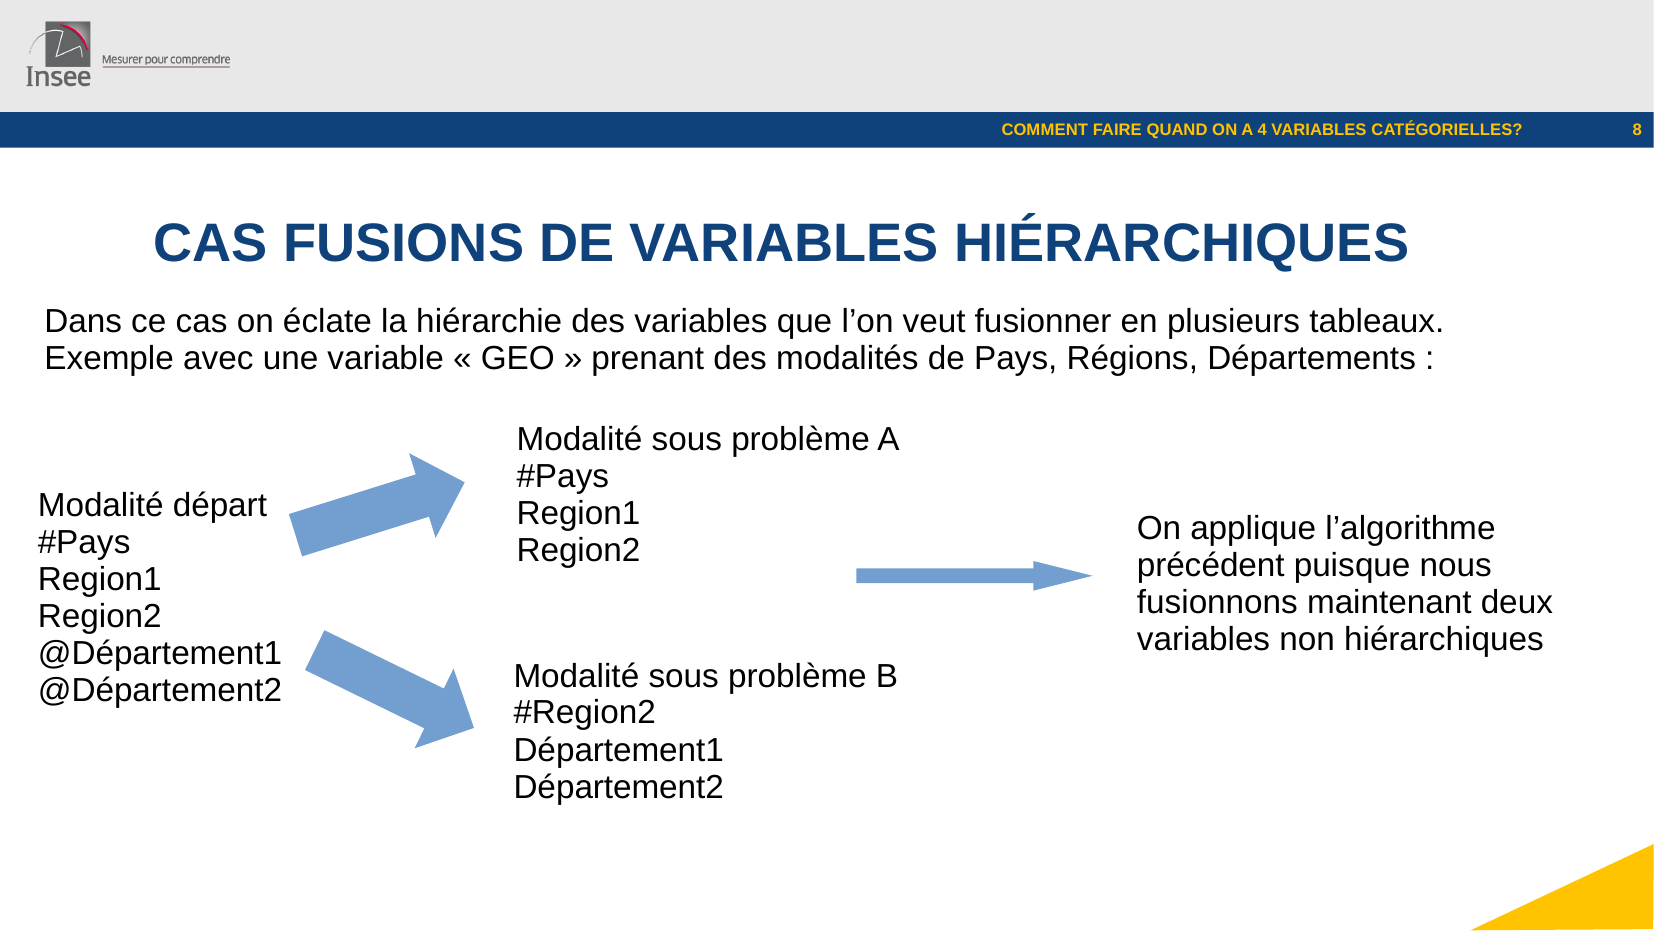

#
Comment faire quand on a 4 variables catégorielles?
8
Cas fusions de variables hiérarchiques
Dans ce cas on éclate la hiérarchie des variables que l’on veut fusionner en plusieurs tableaux.
Exemple avec une variable « GEO » prenant des modalités de Pays, Régions, Départements :
Modalité sous problème A
#Pays
Region1
Region2
Modalité départ
#Pays
Region1
Region2
@Département1
@Département2
On applique l’algorithme précédent puisque nous fusionnons maintenant deux variables non hiérarchiques
Modalité sous problème B
#Region2
Département1
Département2